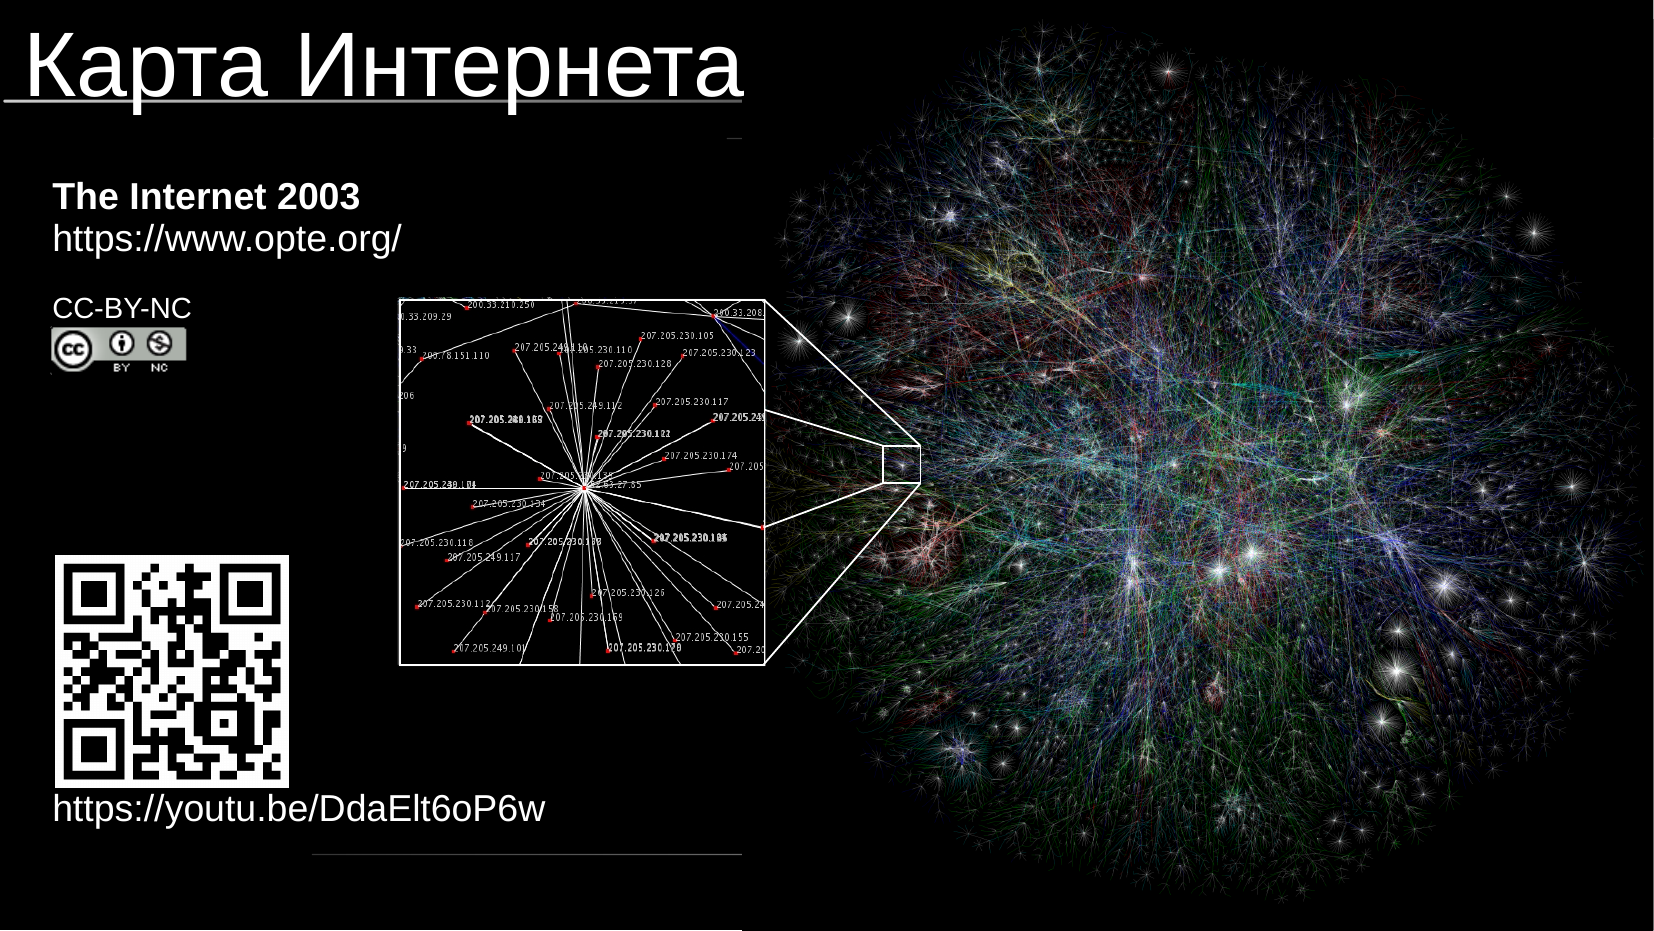

# Карта Интернета
The Internet 2003
https://www.opte.org/
CC-BY-NC
https://youtu.be/DdaElt6oP6w
12